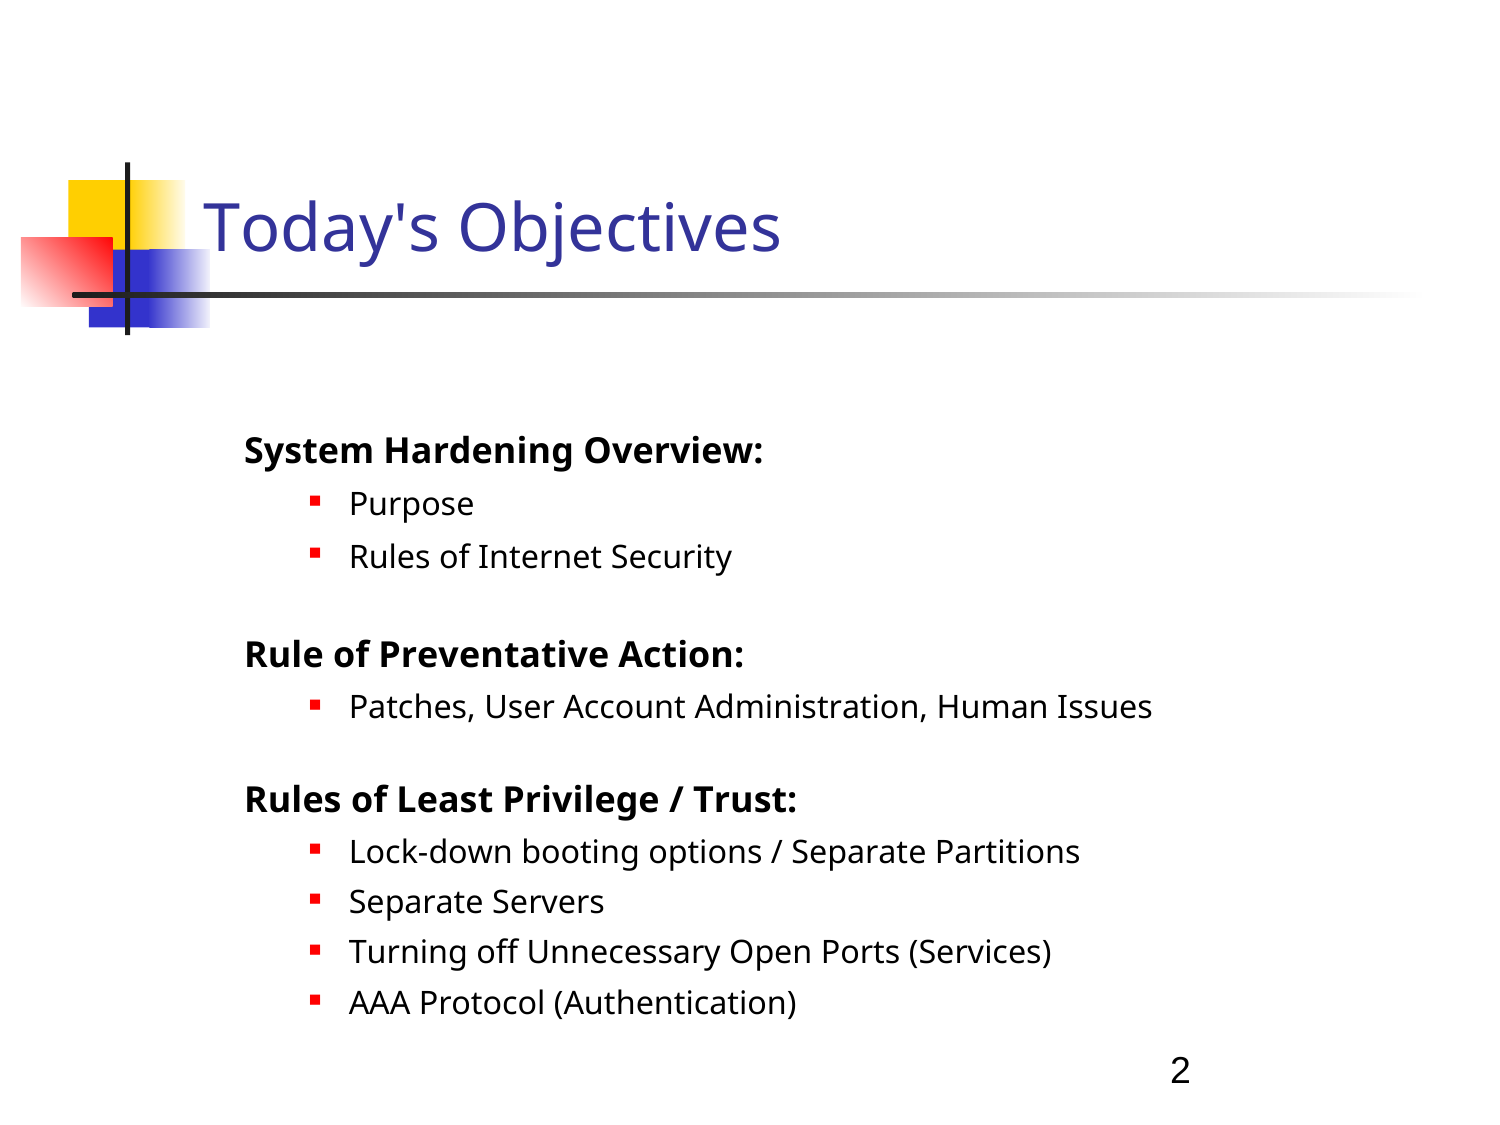

# Today's Objectives
System Hardening Overview:
Purpose
Rules of Internet Security
Rule of Preventative Action:
Patches, User Account Administration, Human Issues
Rules of Least Privilege / Trust:
Lock-down booting options / Separate Partitions
Separate Servers
Turning off Unnecessary Open Ports (Services)
AAA Protocol (Authentication)
2